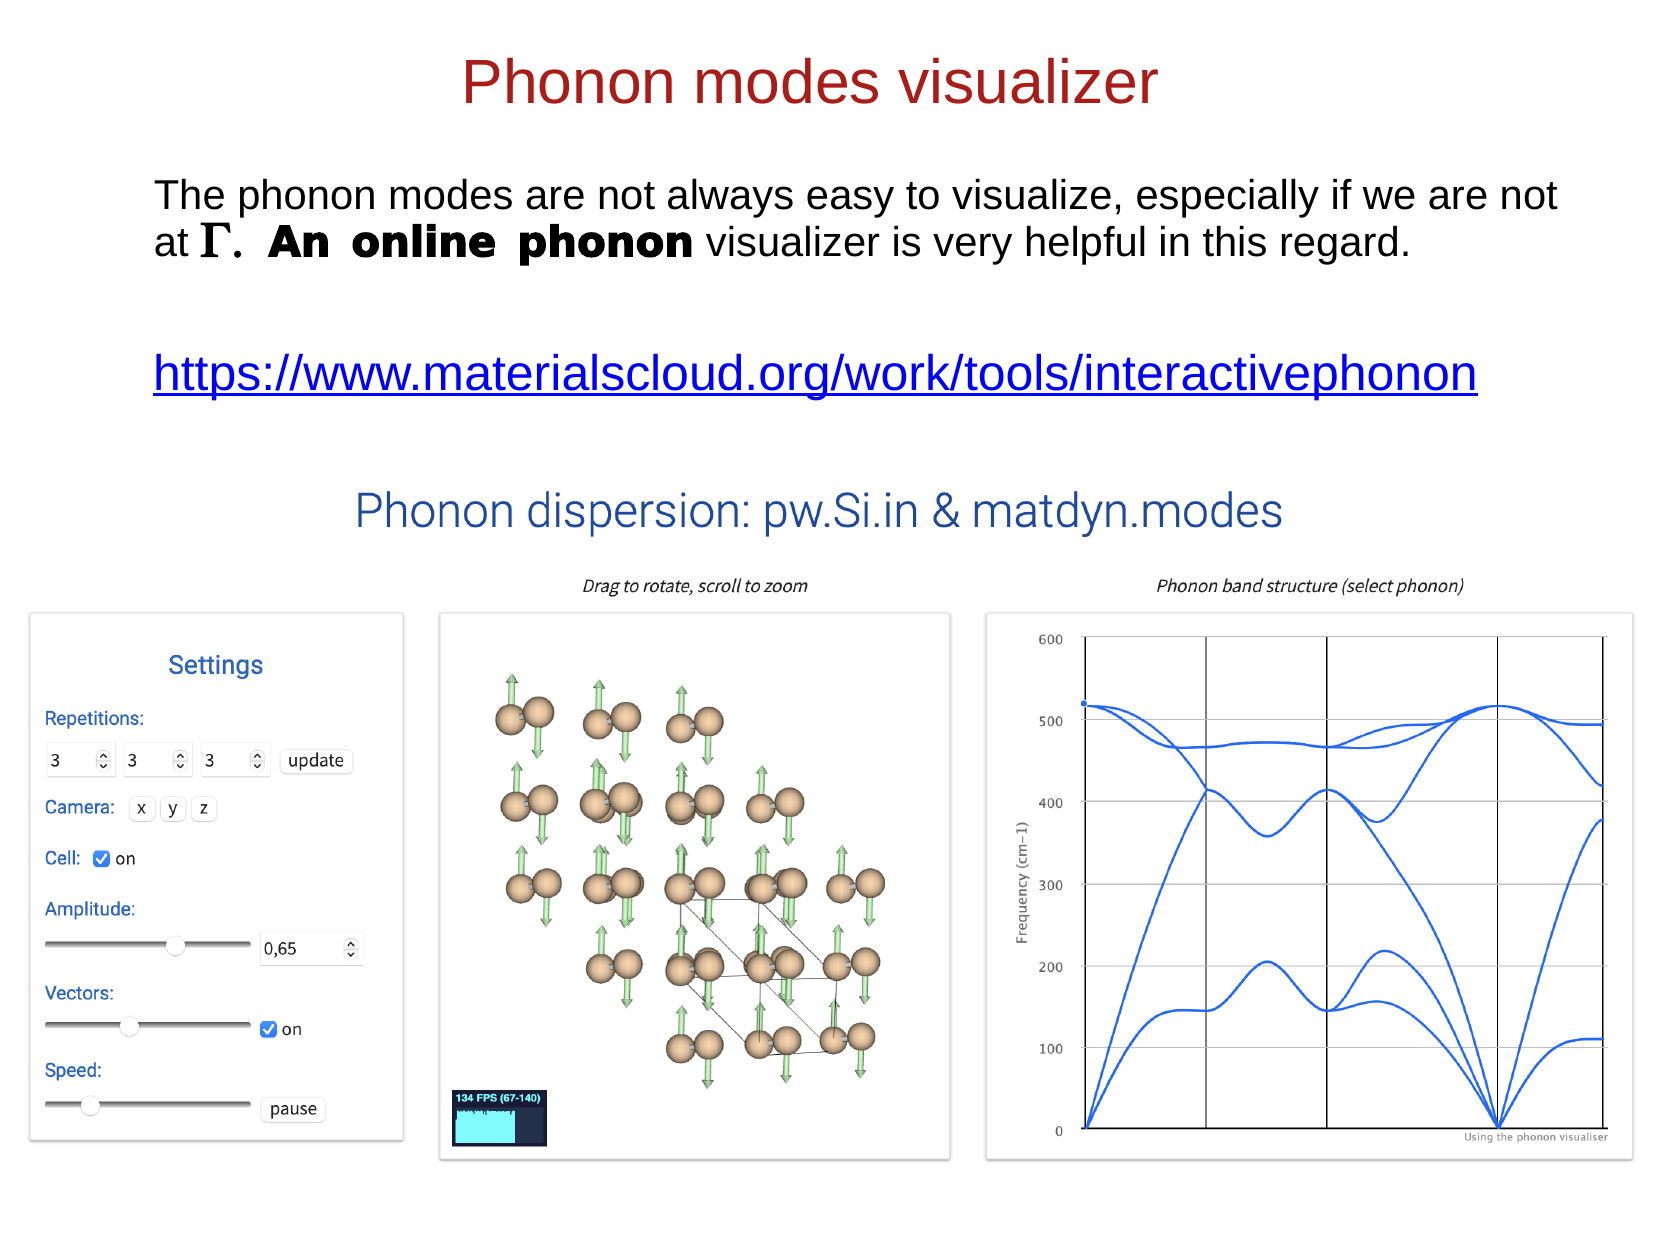

Phonon modes visualizer
# The phonon modes are not always easy to visualize, especially if we are not at Γ. An online phonon visualizer is very helpful in this regard.
https://www.materialscloud.org/work/tools/interactivephonon